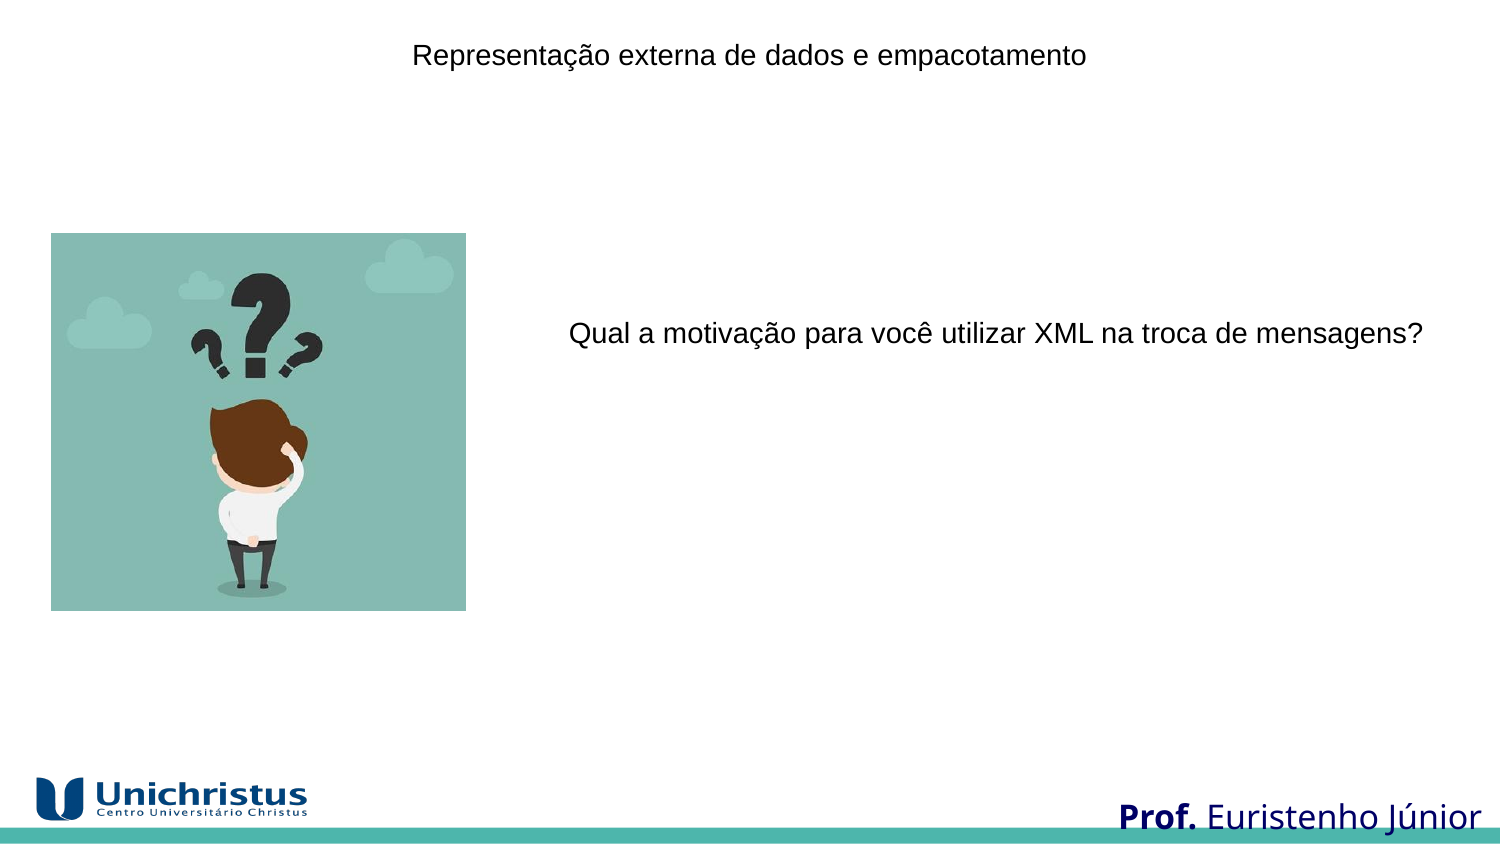

# Representação externa de dados e empacotamento
Qual a motivação para você utilizar XML na troca de mensagens?